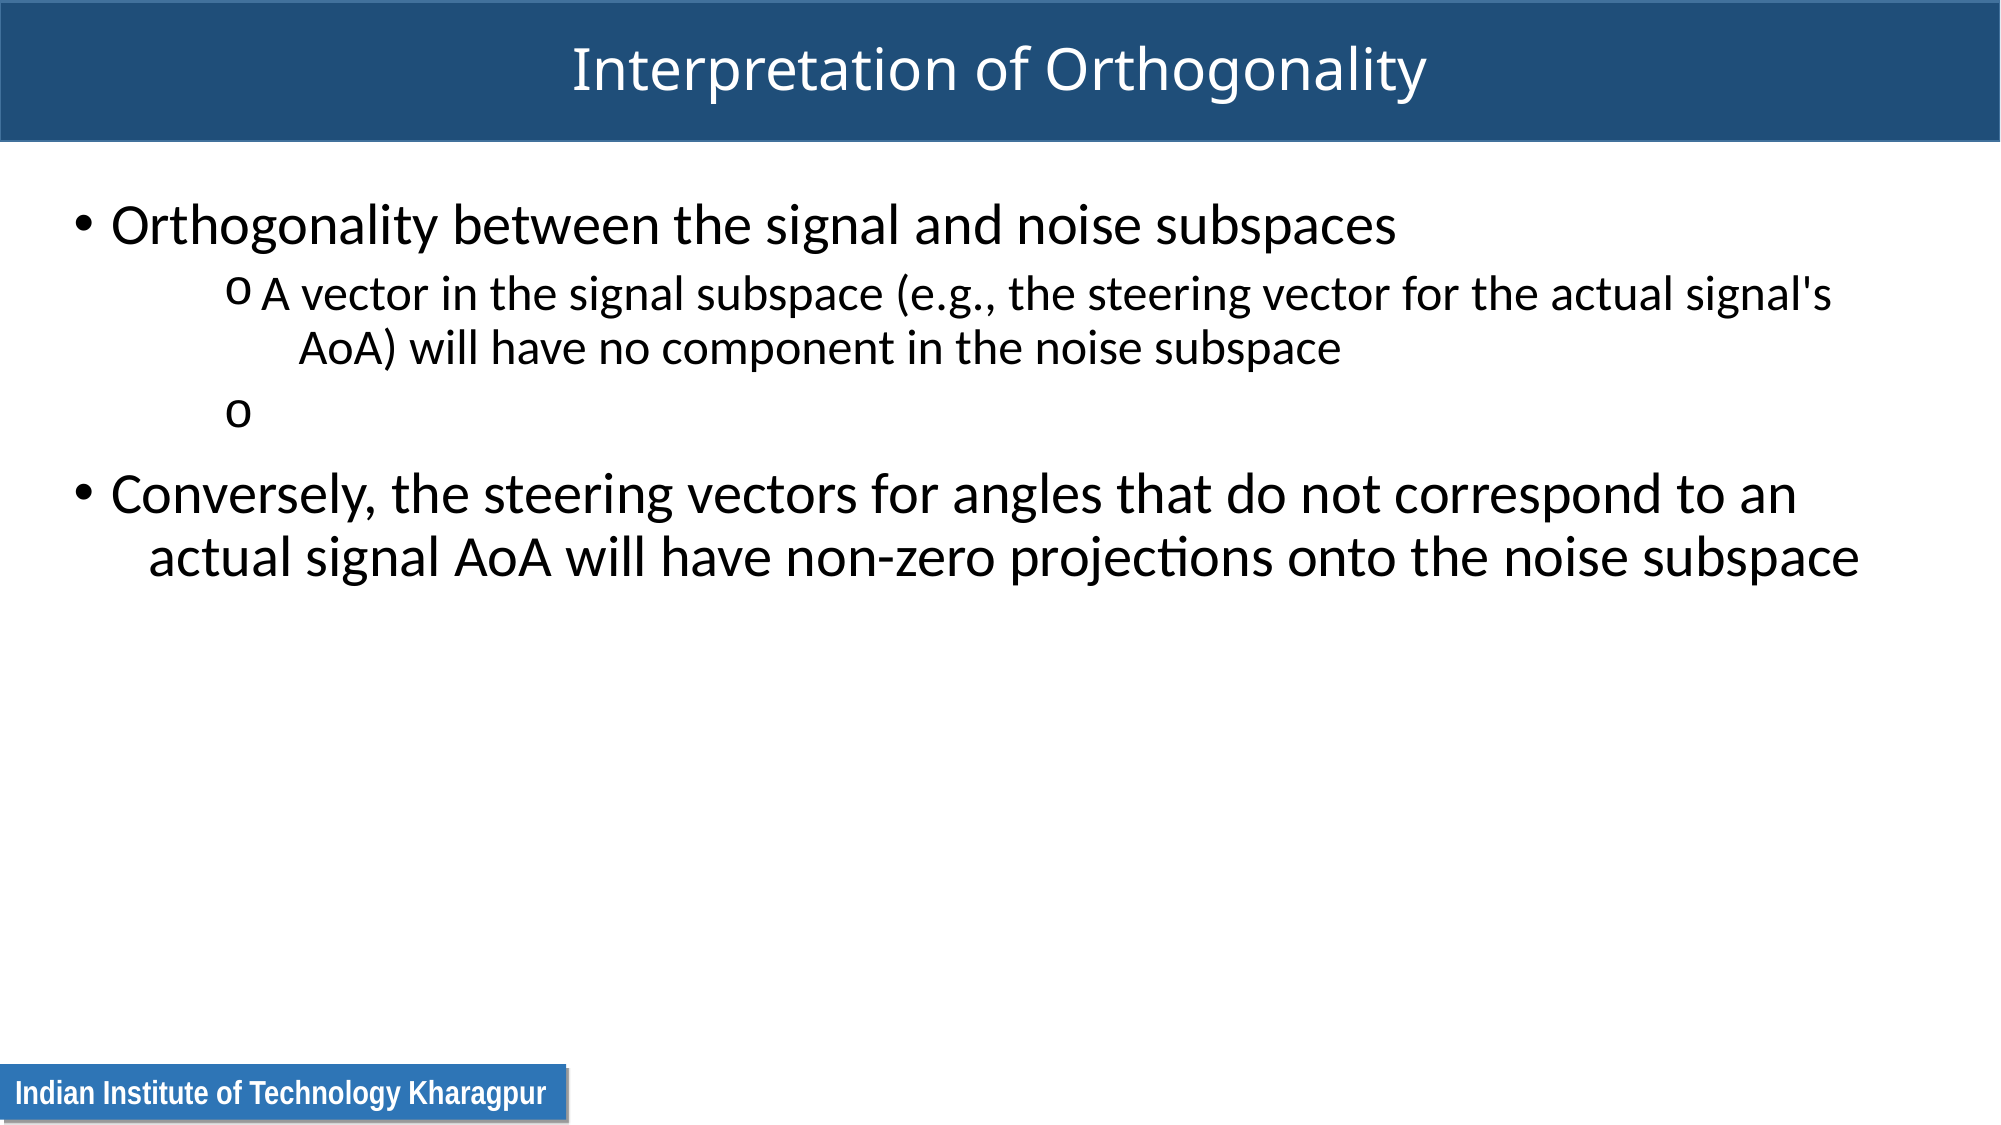

Interpretation of Orthogonality
# Orthogonality between the signal and noise subspaces
A vector in the signal subspace (e.g., the steering vector for the actual signal's AoA) will have no component in the noise subspace
Conversely, the steering vectors for angles that do not correspond to an actual signal AoA will have non-zero projections onto the noise subspace